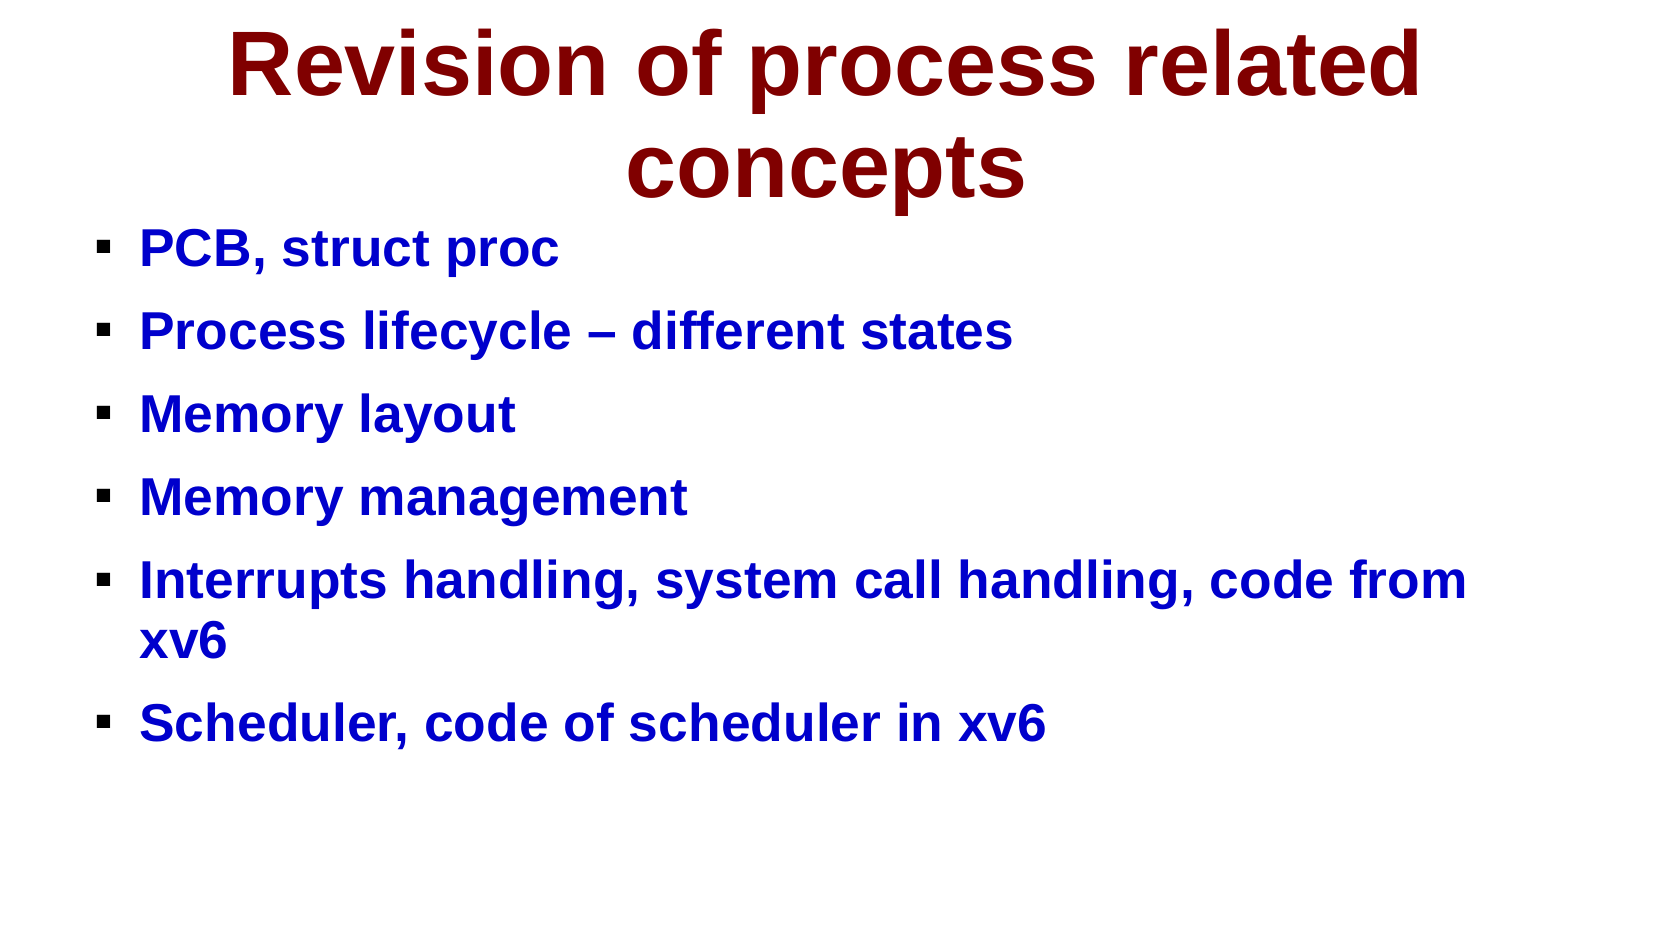

# Revision of process related concepts
PCB, struct proc
Process lifecycle – different states
Memory layout
Memory management
Interrupts handling, system call handling, code from xv6
Scheduler, code of scheduler in xv6